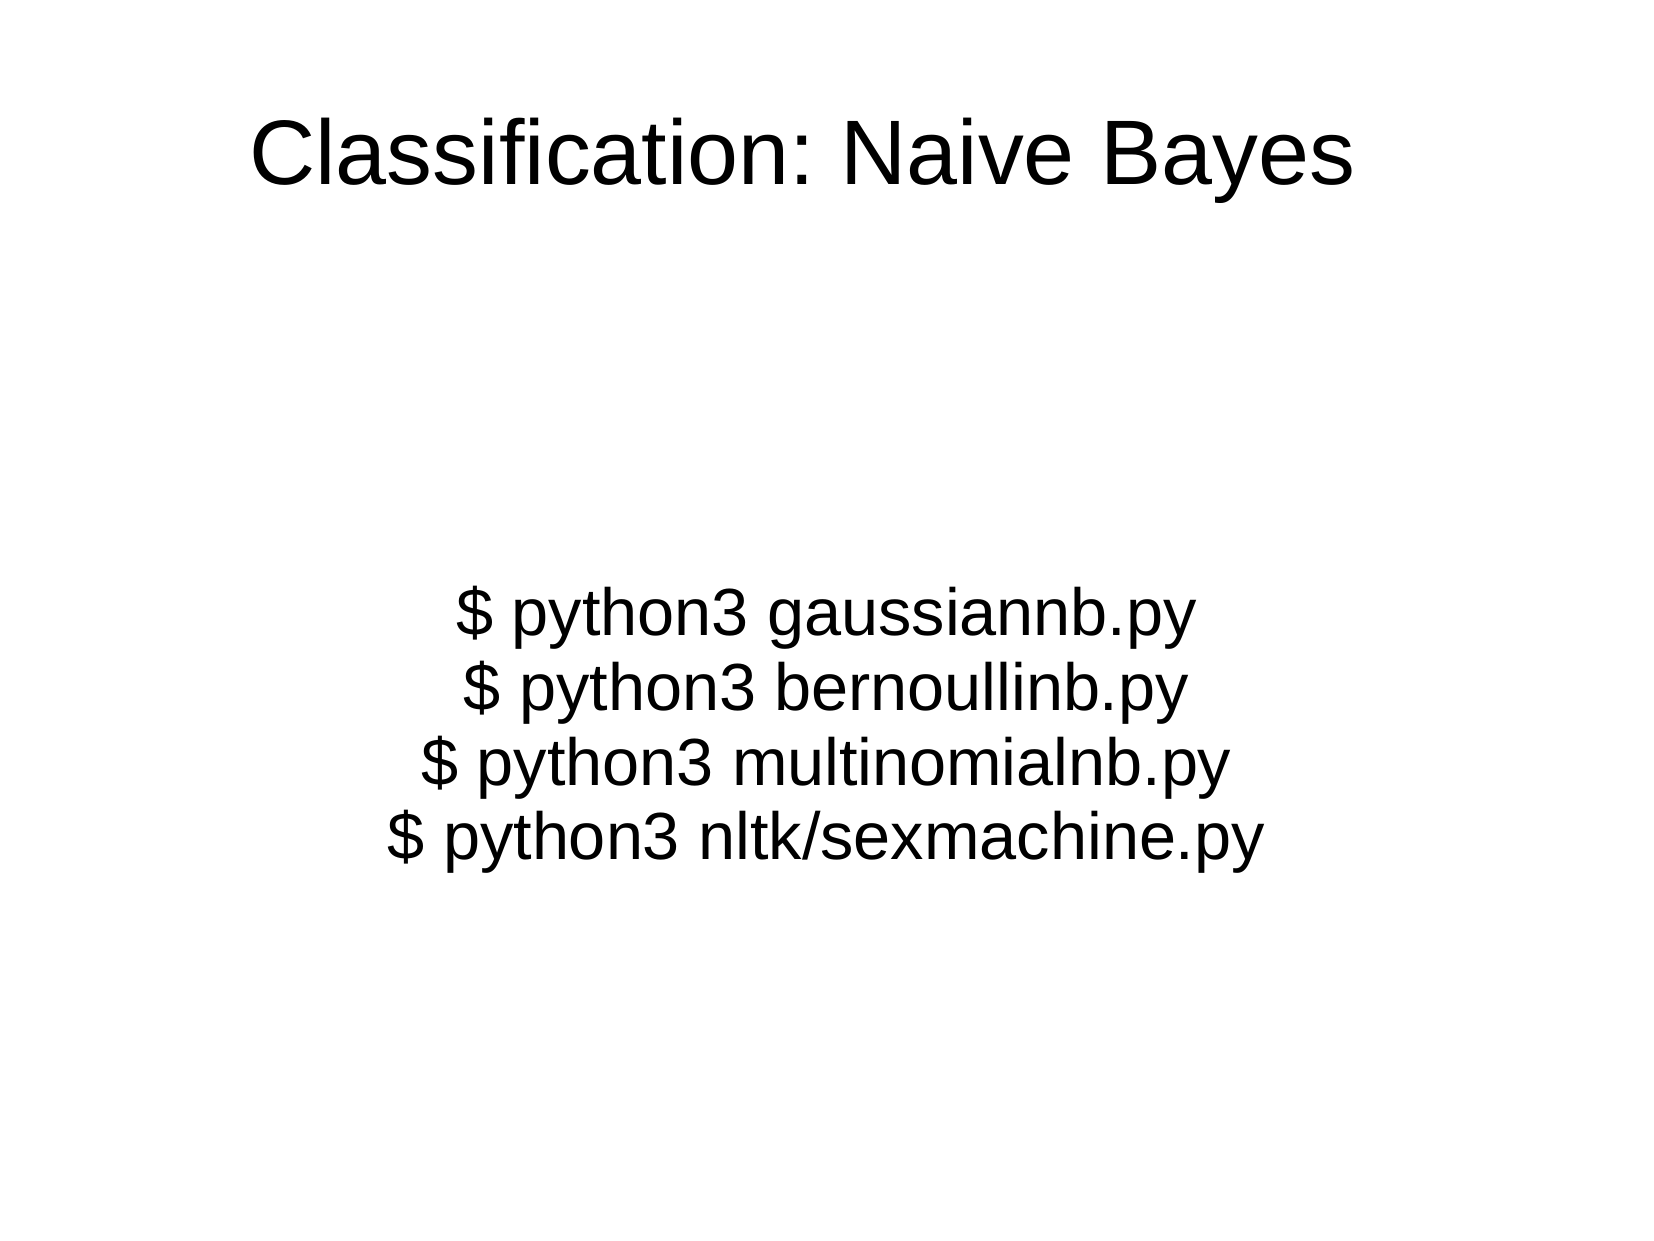

# Classification: Naive Bayes
$ python3 gaussiannb.py
$ python3 bernoullinb.py
$ python3 multinomialnb.py
$ python3 nltk/sexmachine.py